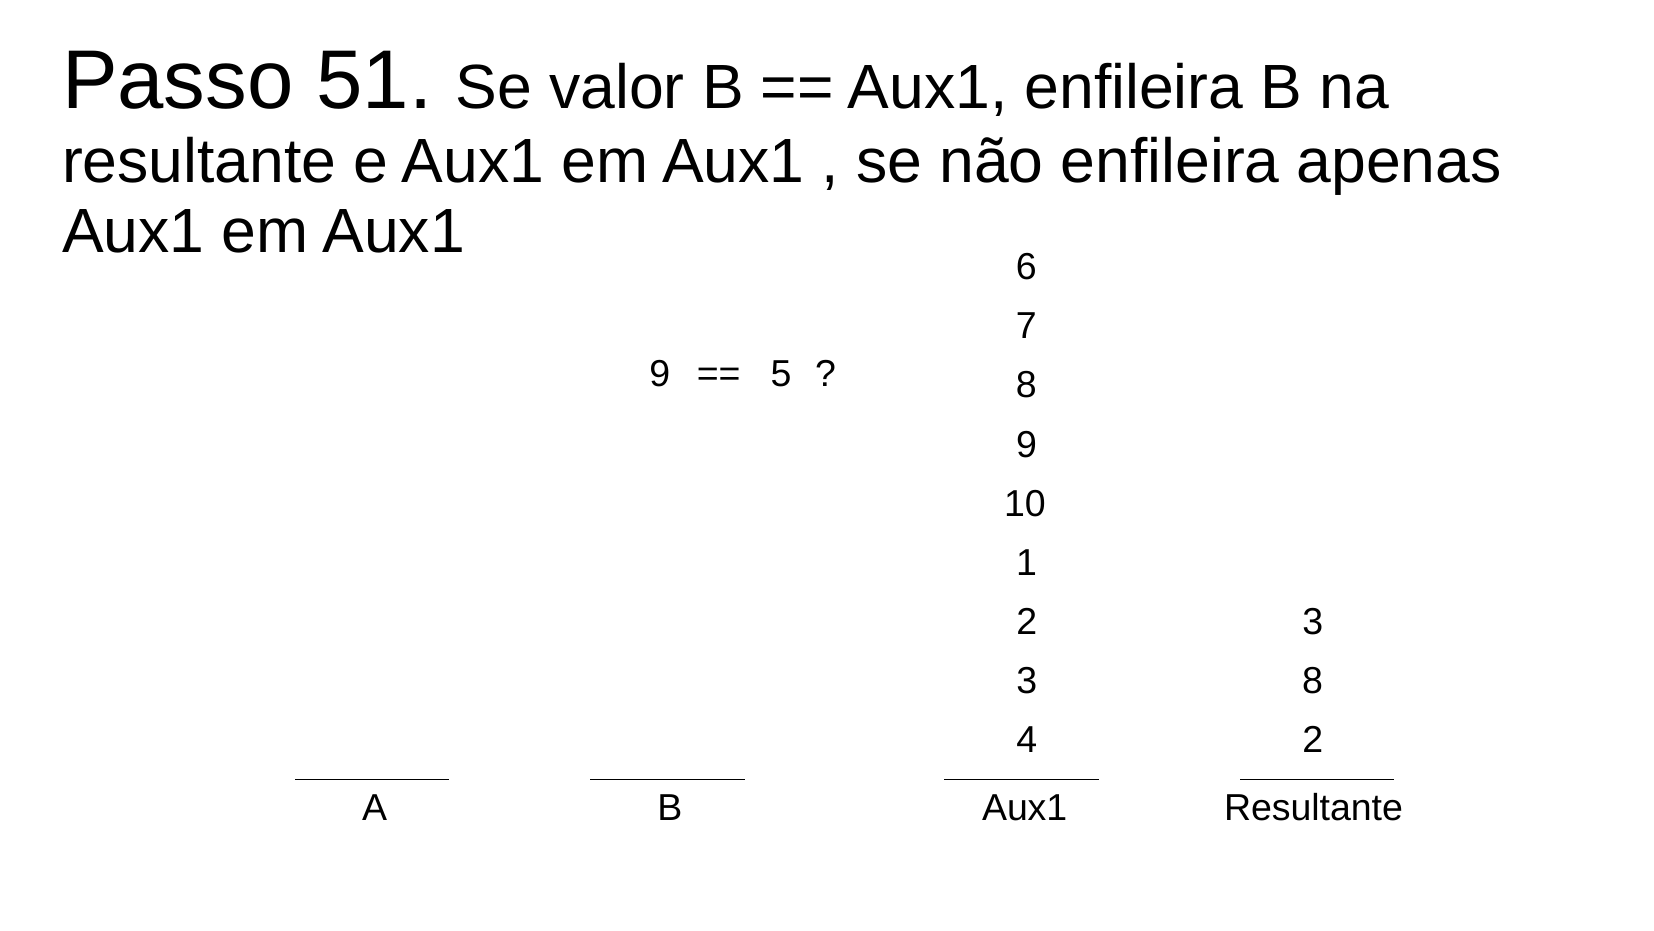

Passo 51. Se valor B == Aux1, enfileira B na resultante e Aux1 em Aux1 , se não enfileira apenas Aux1 em Aux1
6
7
9
==
5
?
8
9
10
1
2
3
3
8
4
2
A
B
Aux1
Resultante